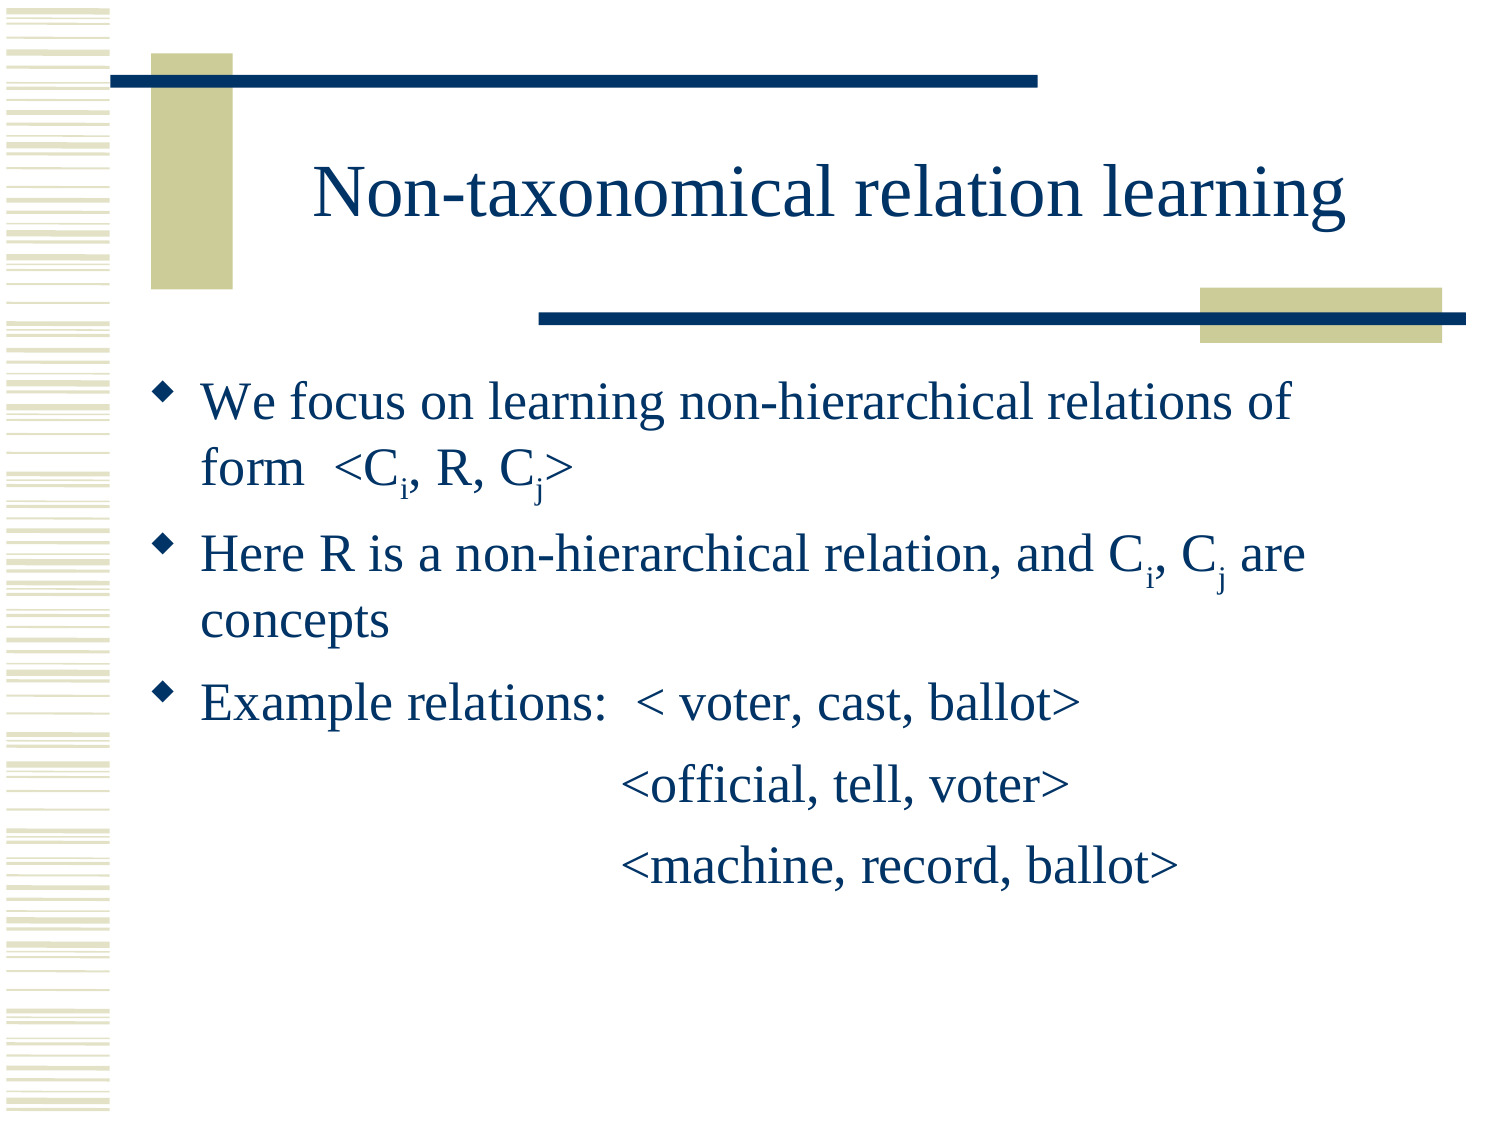

# Non-taxonomical relation learning
We focus on learning non-hierarchical relations of form <Ci, R, Cj>
Here R is a non-hierarchical relation, and Ci, Cj are concepts
Example relations: < voter, cast, ballot>
 <official, tell, voter>
 <machine, record, ballot>